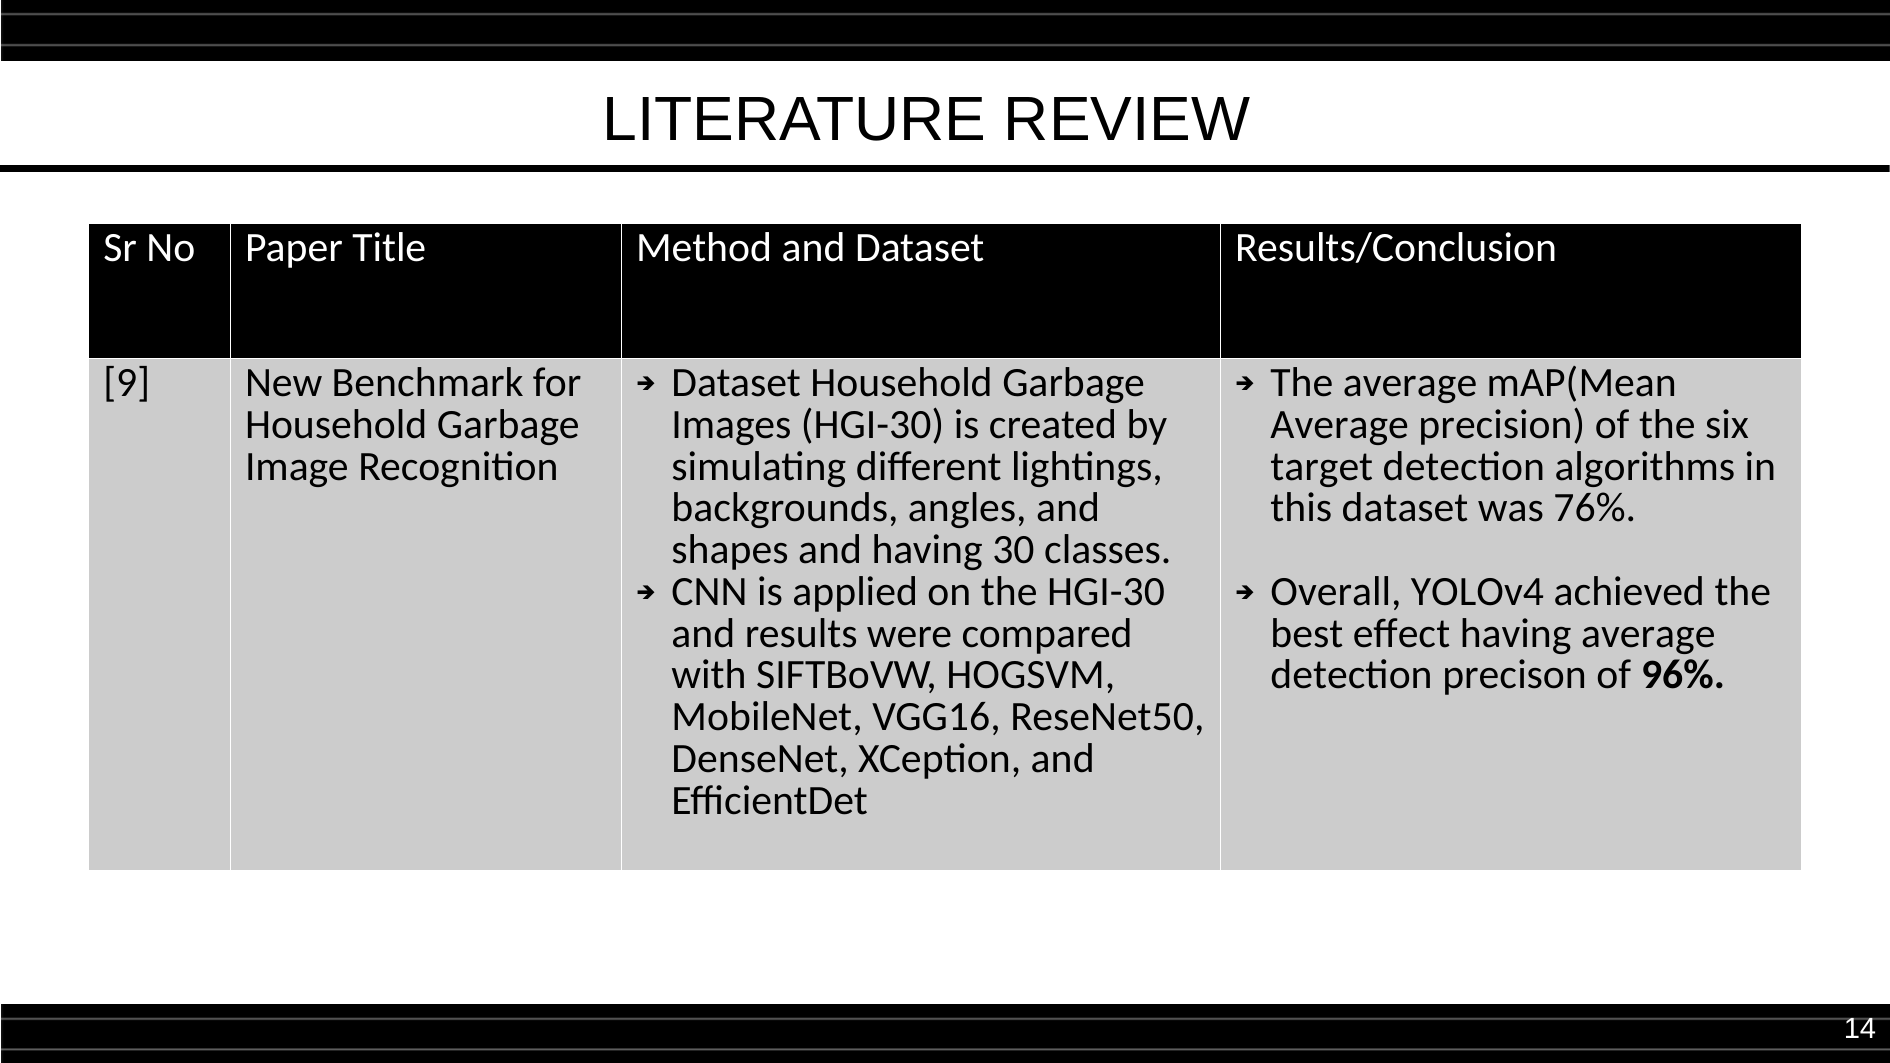

# LITERATURE REVIEW
| Sr No | Paper Title | Method and Dataset | Results/Conclusion |
| --- | --- | --- | --- |
| [9] | New Benchmark for Household Garbage Image Recognition | Dataset Household Garbage Images (HGI-30) is created by simulating different lightings, backgrounds, angles, and shapes and having 30 classes. CNN is applied on the HGI-30 and results were compared with SIFTBoVW, HOGSVM, MobileNet, VGG16, ReseNet50, DenseNet, XCeption, and EfficientDet | The average mAP(Mean Average precision) of the six target detection algorithms in this dataset was 76%. Overall, YOLOv4 achieved the best effect having average detection precison of 96%. |